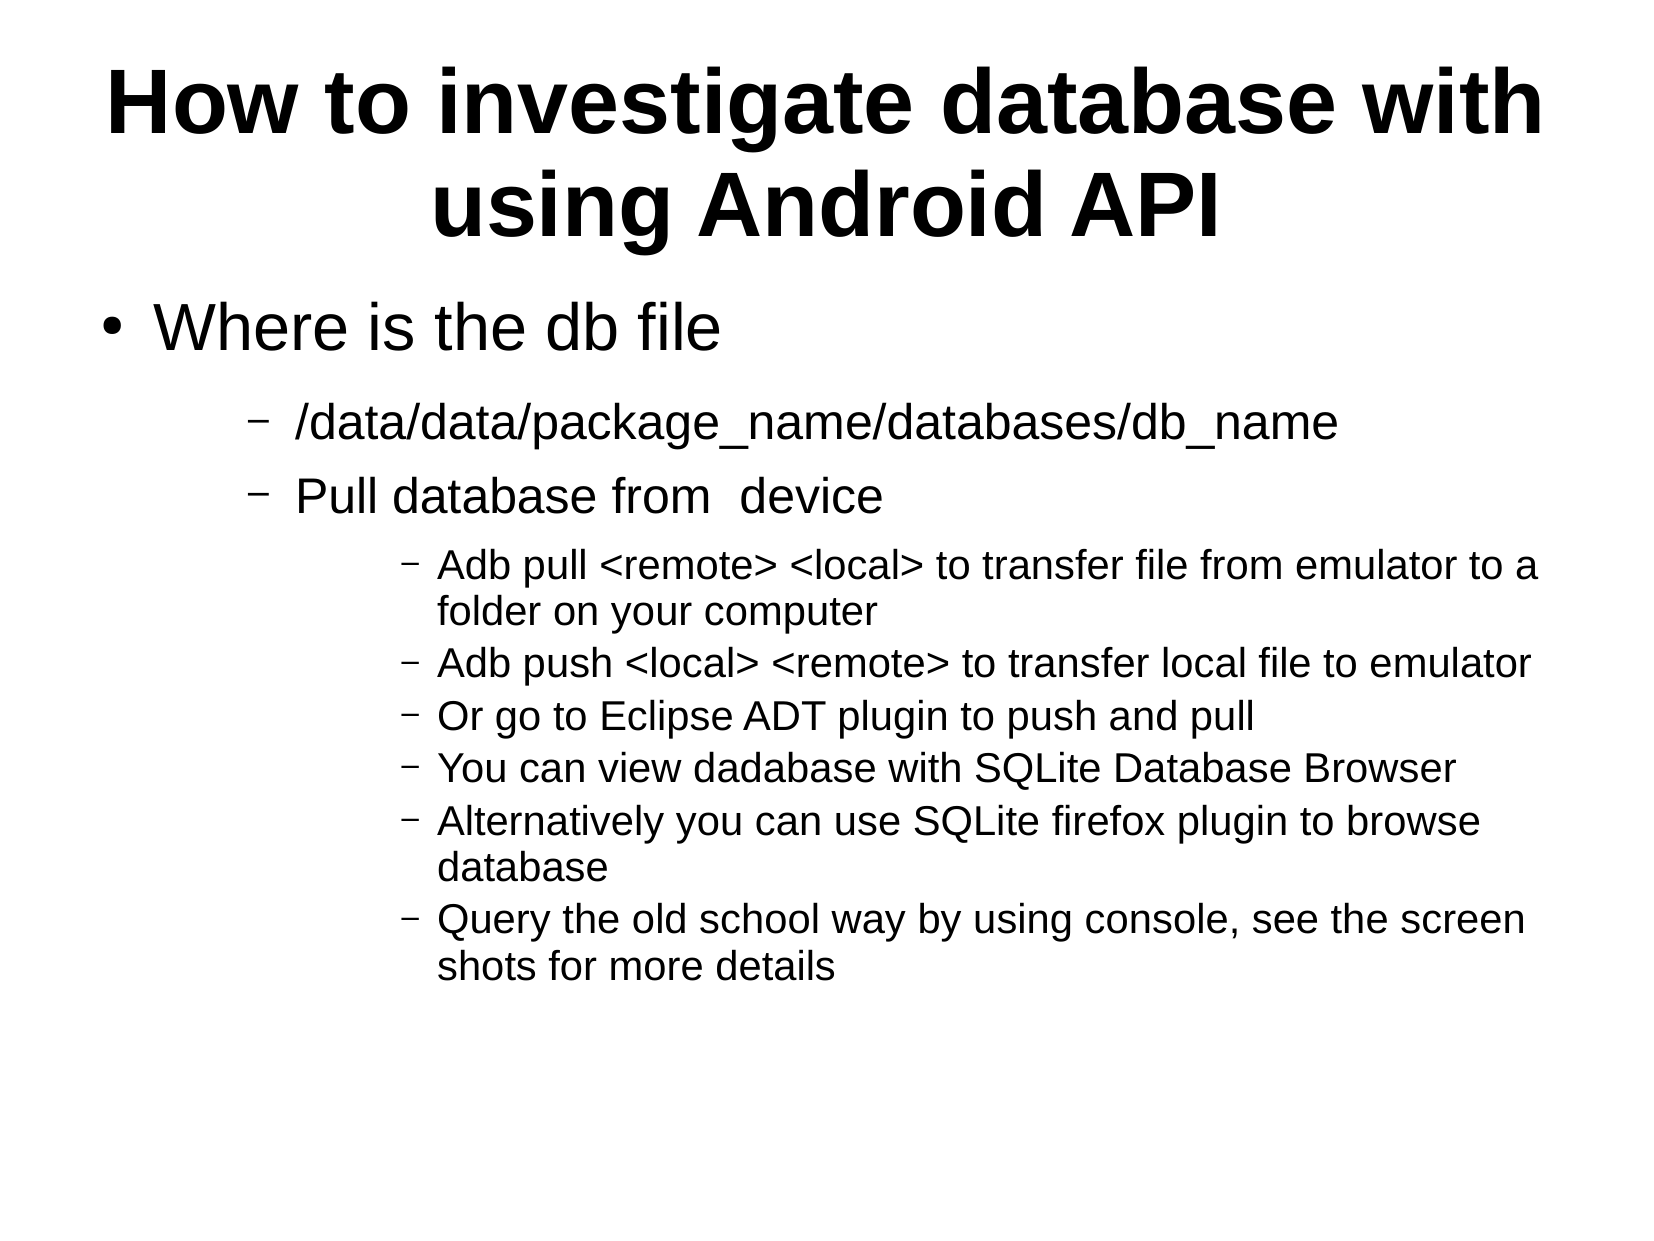

# How to investigate database with using Android API
Where is the db file
/data/data/package_name/databases/db_name
Pull database from device
Adb pull <remote> <local> to transfer file from emulator to a folder on your computer
Adb push <local> <remote> to transfer local file to emulator
Or go to Eclipse ADT plugin to push and pull
You can view dadabase with SQLite Database Browser
Alternatively you can use SQLite firefox plugin to browse database
Query the old school way by using console, see the screen shots for more details